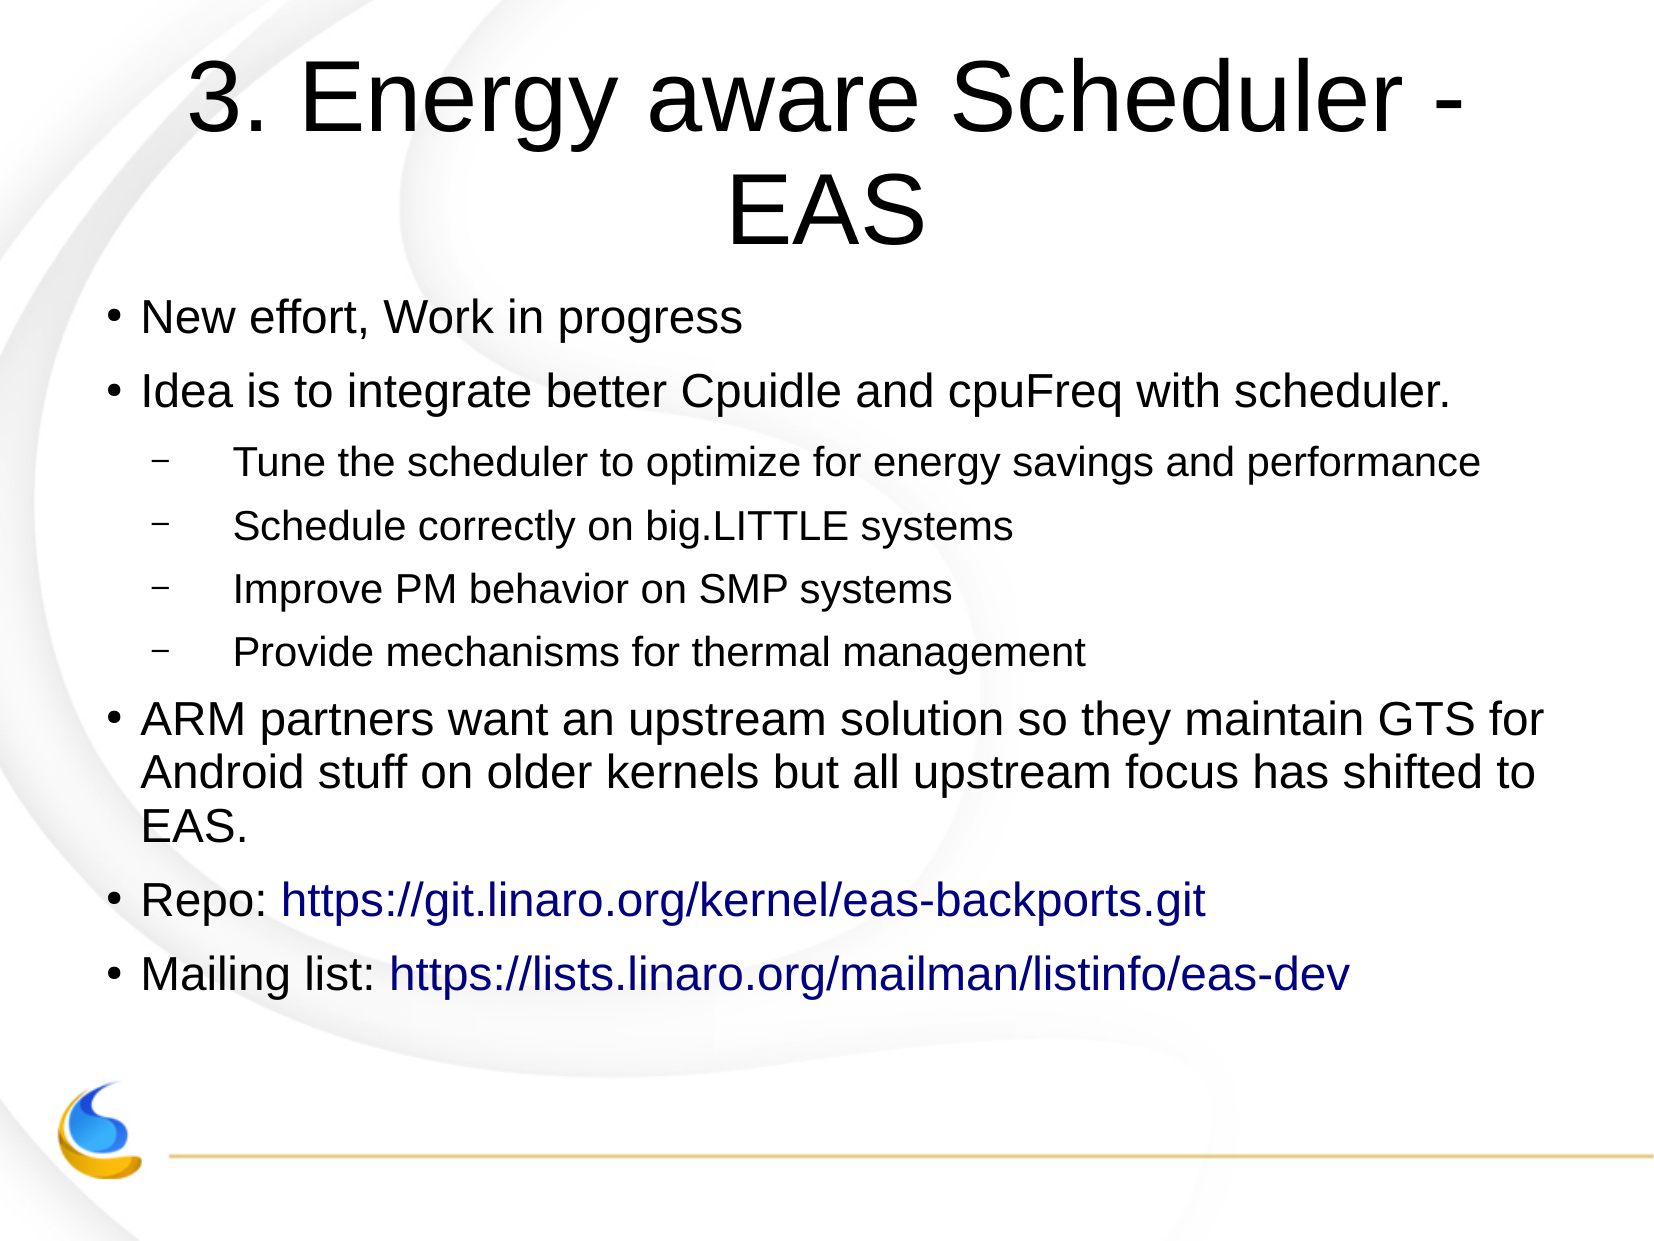

# 3. Energy aware Scheduler - EAS
New effort, Work in progress
Idea is to integrate better Cpuidle and cpuFreq with scheduler.
 Tune the scheduler to optimize for energy savings and performance
 Schedule correctly on big.LITTLE systems
 Improve PM behavior on SMP systems
 Provide mechanisms for thermal management
ARM partners want an upstream solution so they maintain GTS for Android stuff on older kernels but all upstream focus has shifted to EAS.
Repo: https://git.linaro.org/kernel/eas-backports.git
Mailing list: https://lists.linaro.org/mailman/listinfo/eas-dev